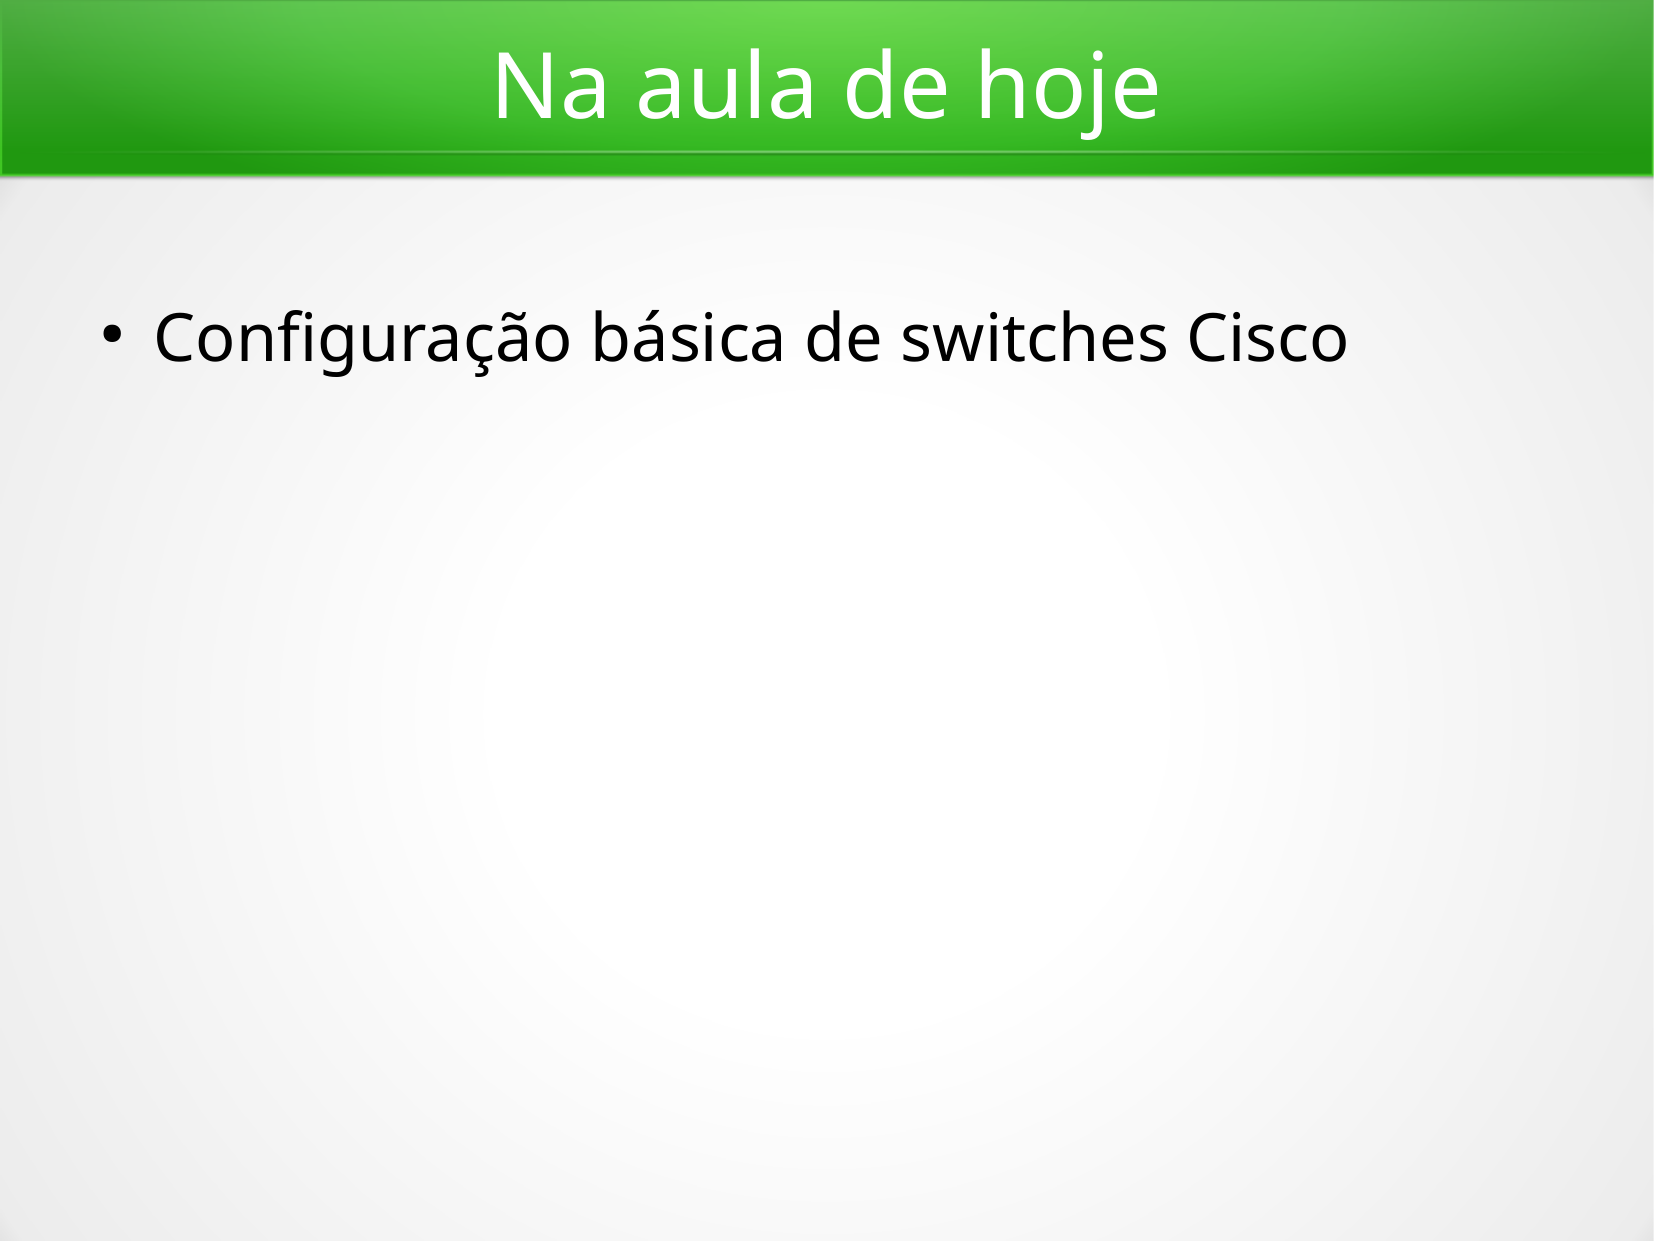

# Na aula de hoje
Configuração básica de switches Cisco